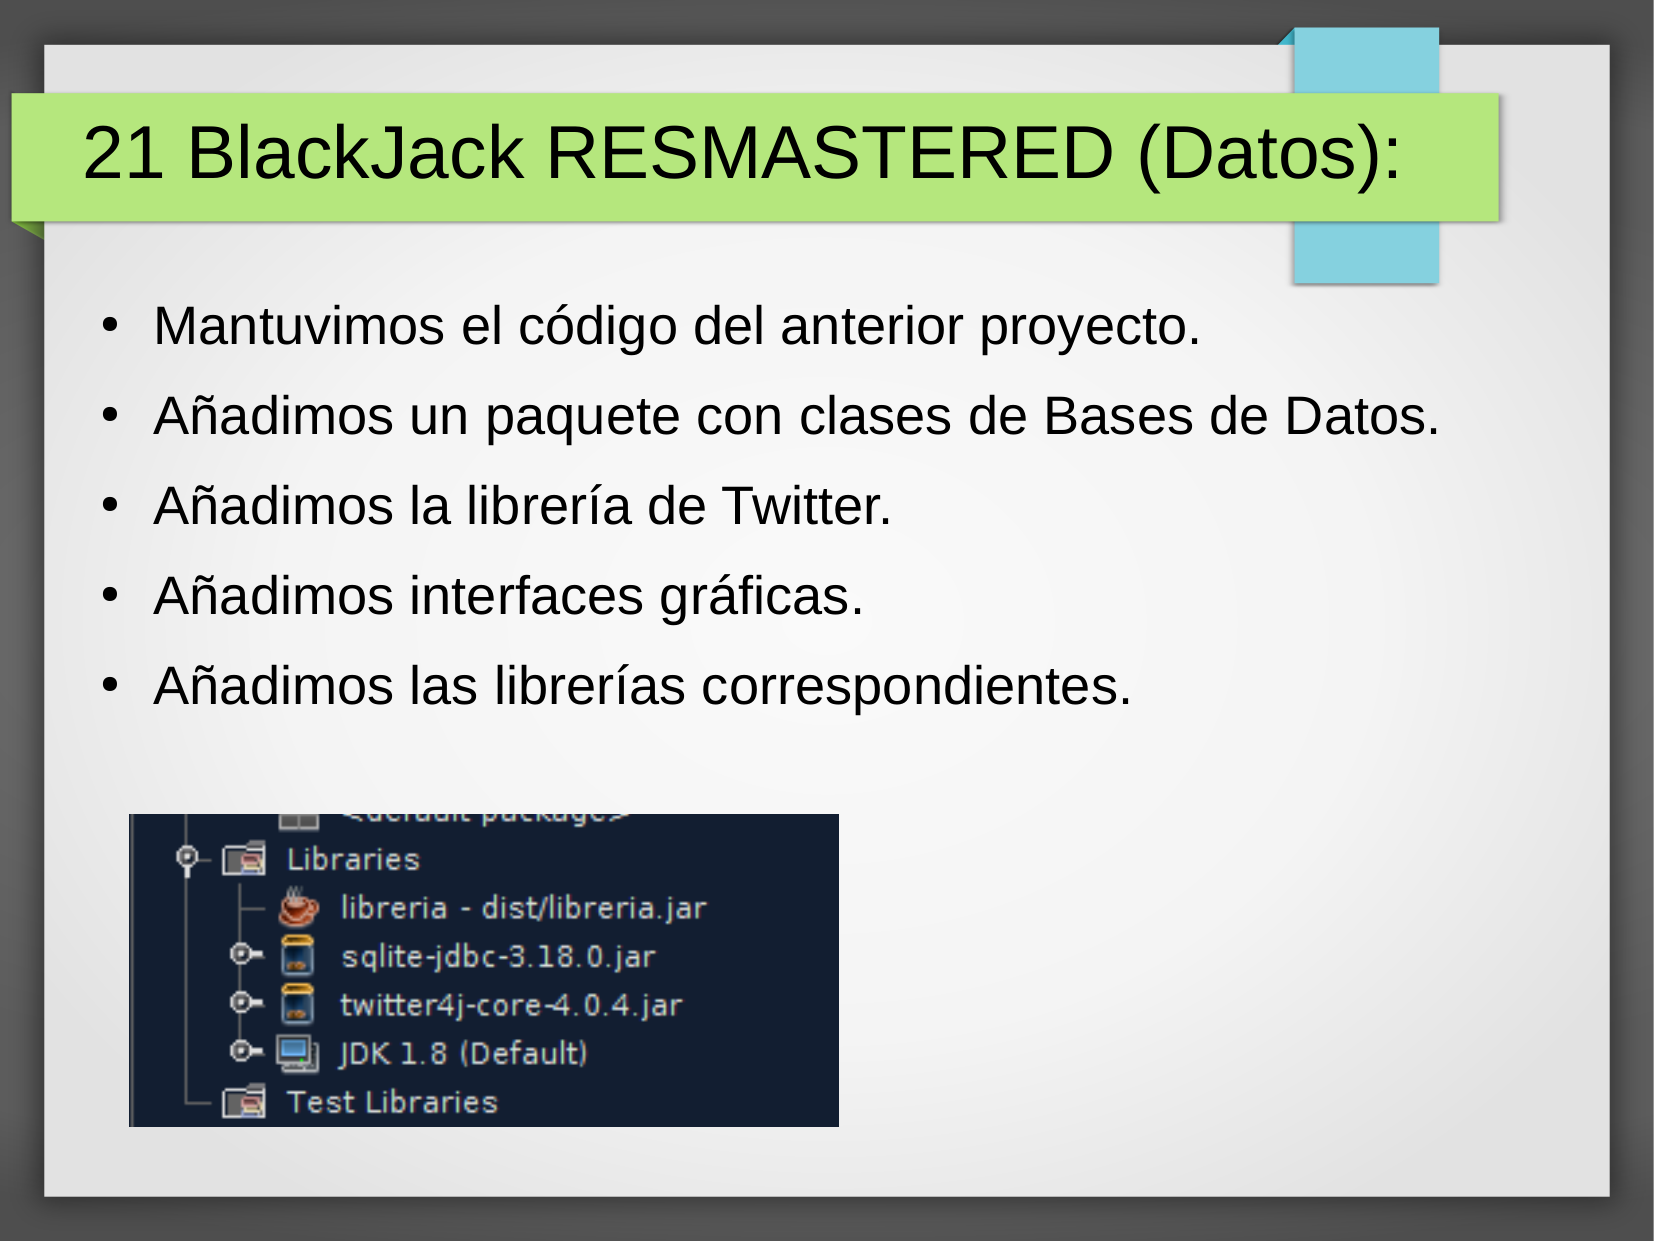

# 21 BlackJack RESMASTERED (Datos):
Mantuvimos el código del anterior proyecto.
Añadimos un paquete con clases de Bases de Datos.
Añadimos la librería de Twitter.
Añadimos interfaces gráficas.
Añadimos las librerías correspondientes.